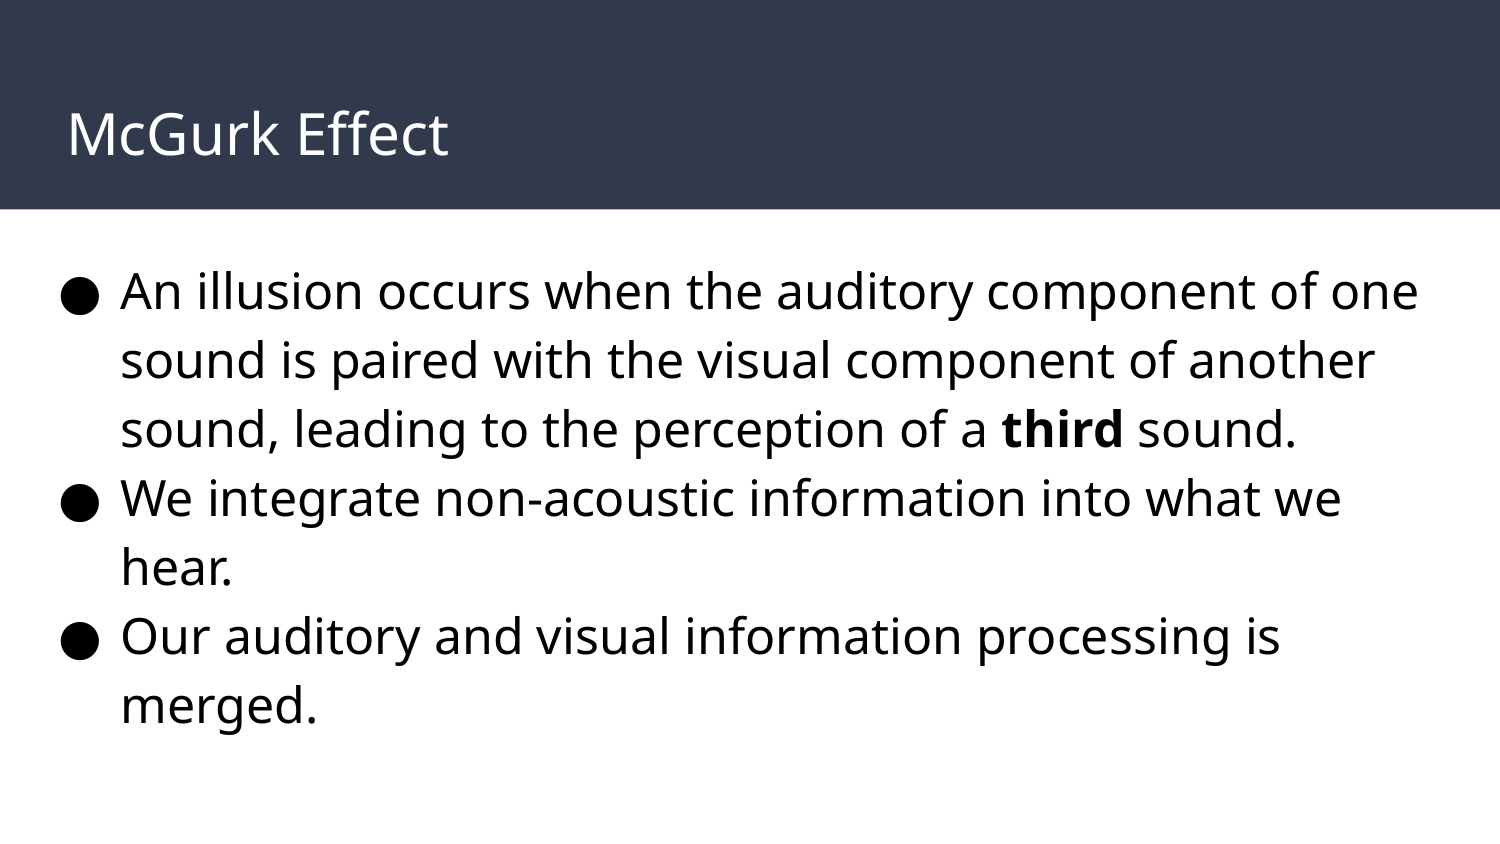

# McGurk Effect
An illusion occurs when the auditory component of one sound is paired with the visual component of another sound, leading to the perception of a third sound.
We integrate non-acoustic information into what we hear.
Our auditory and visual information processing is merged.